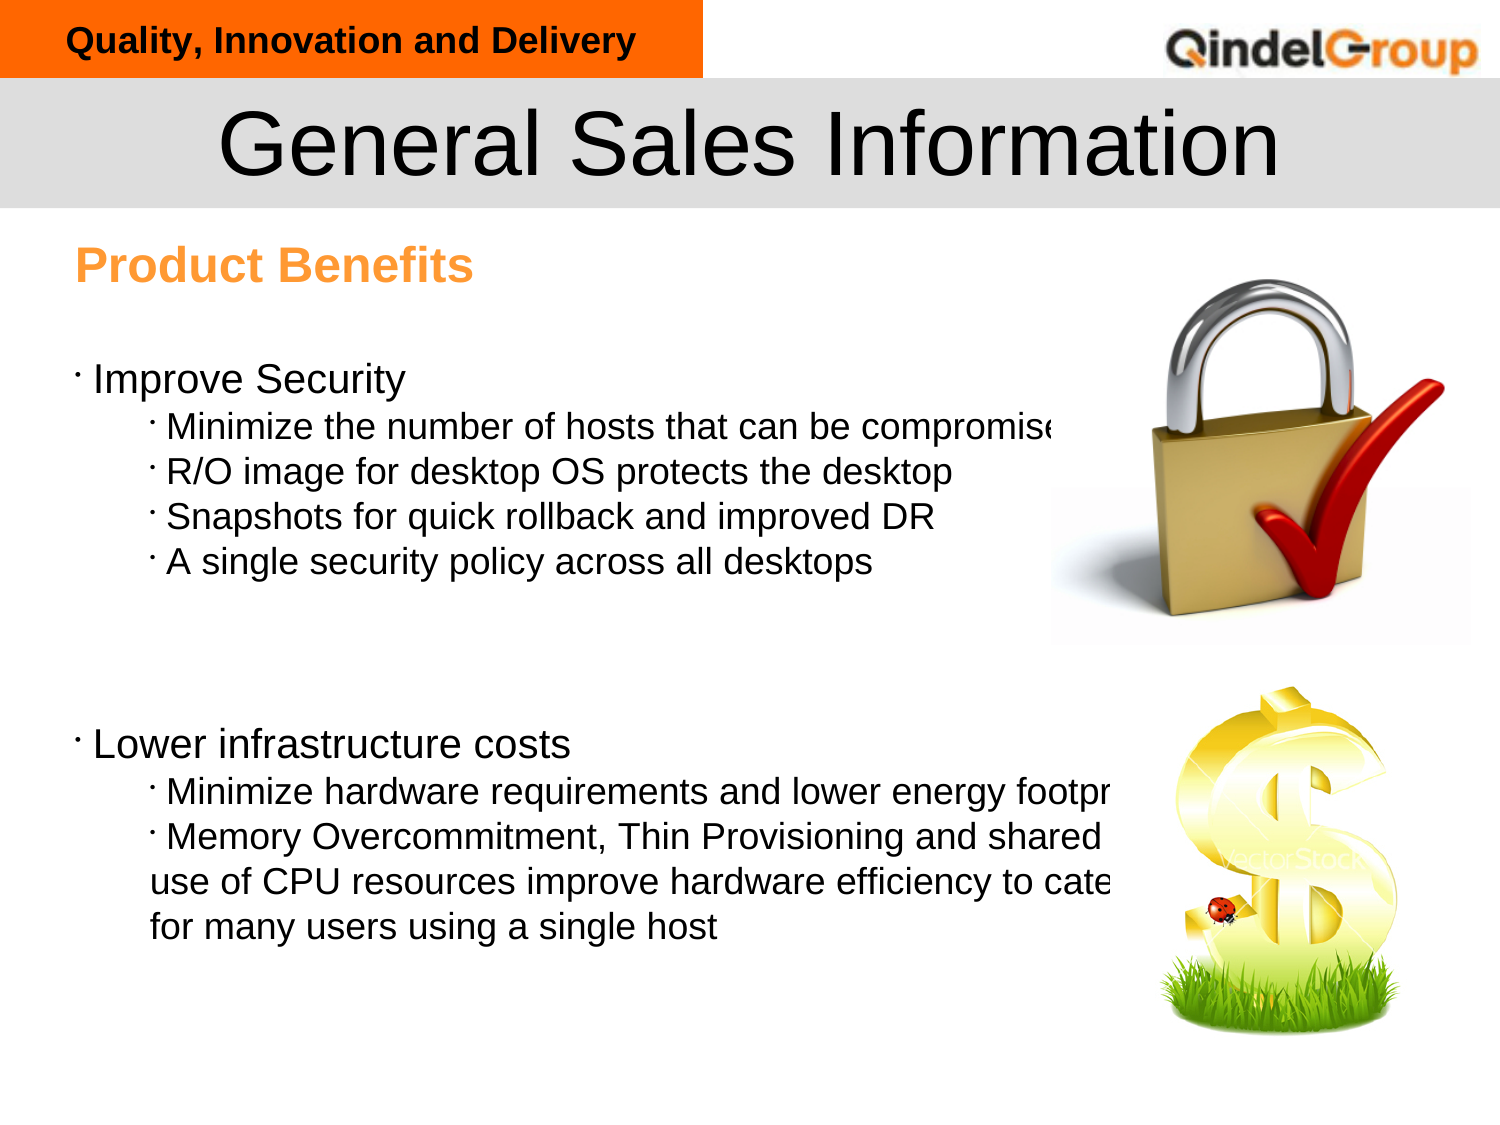

# General Sales Information
Product Benefits
 Improve Security
 Minimize the number of hosts that can be compromised
 R/O image for desktop OS protects the desktop
 Snapshots for quick rollback and improved DR
 A single security policy across all desktops
 Lower infrastructure costs
 Minimize hardware requirements and lower energy footprint
 Memory Overcommitment, Thin Provisioning and shared
use of CPU resources improve hardware efficiency to cater
for many users using a single host